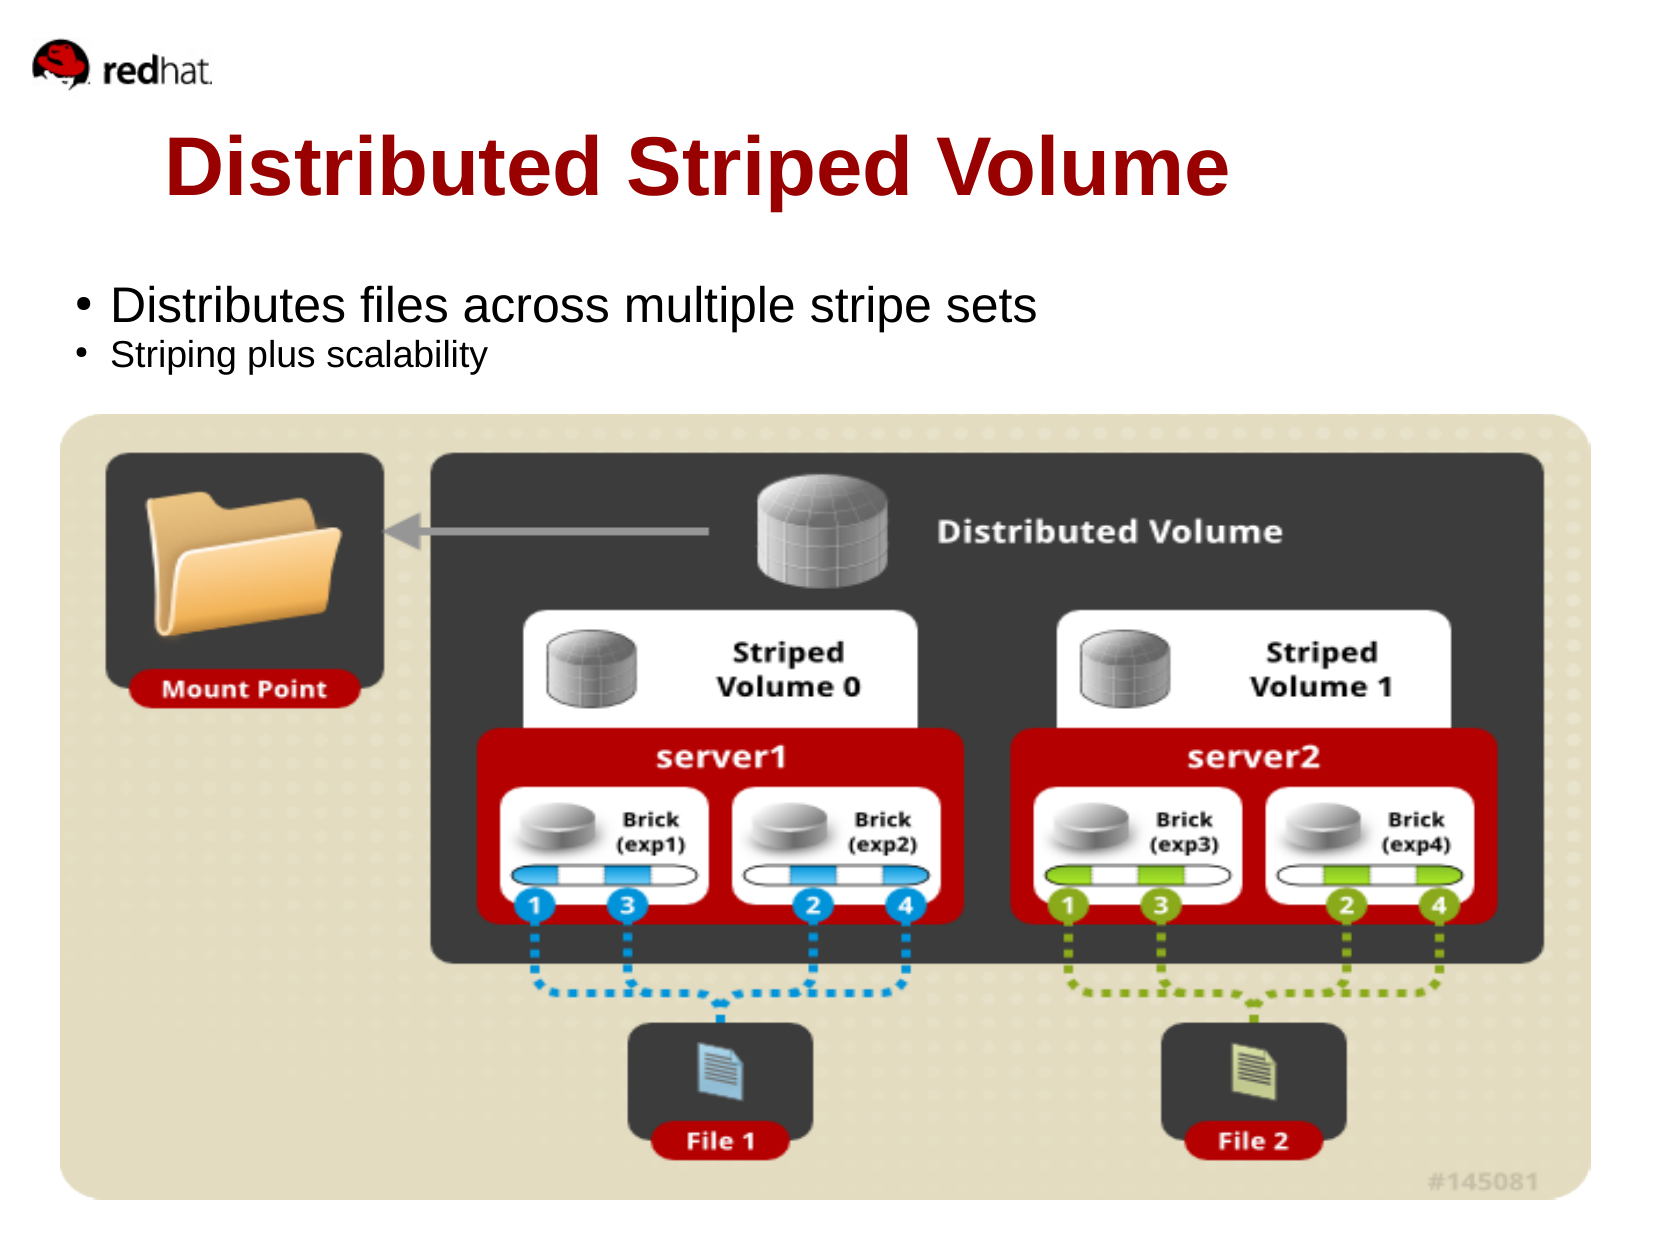

Distributed Striped Volume
Distributes files across multiple stripe sets
Striping plus scalability